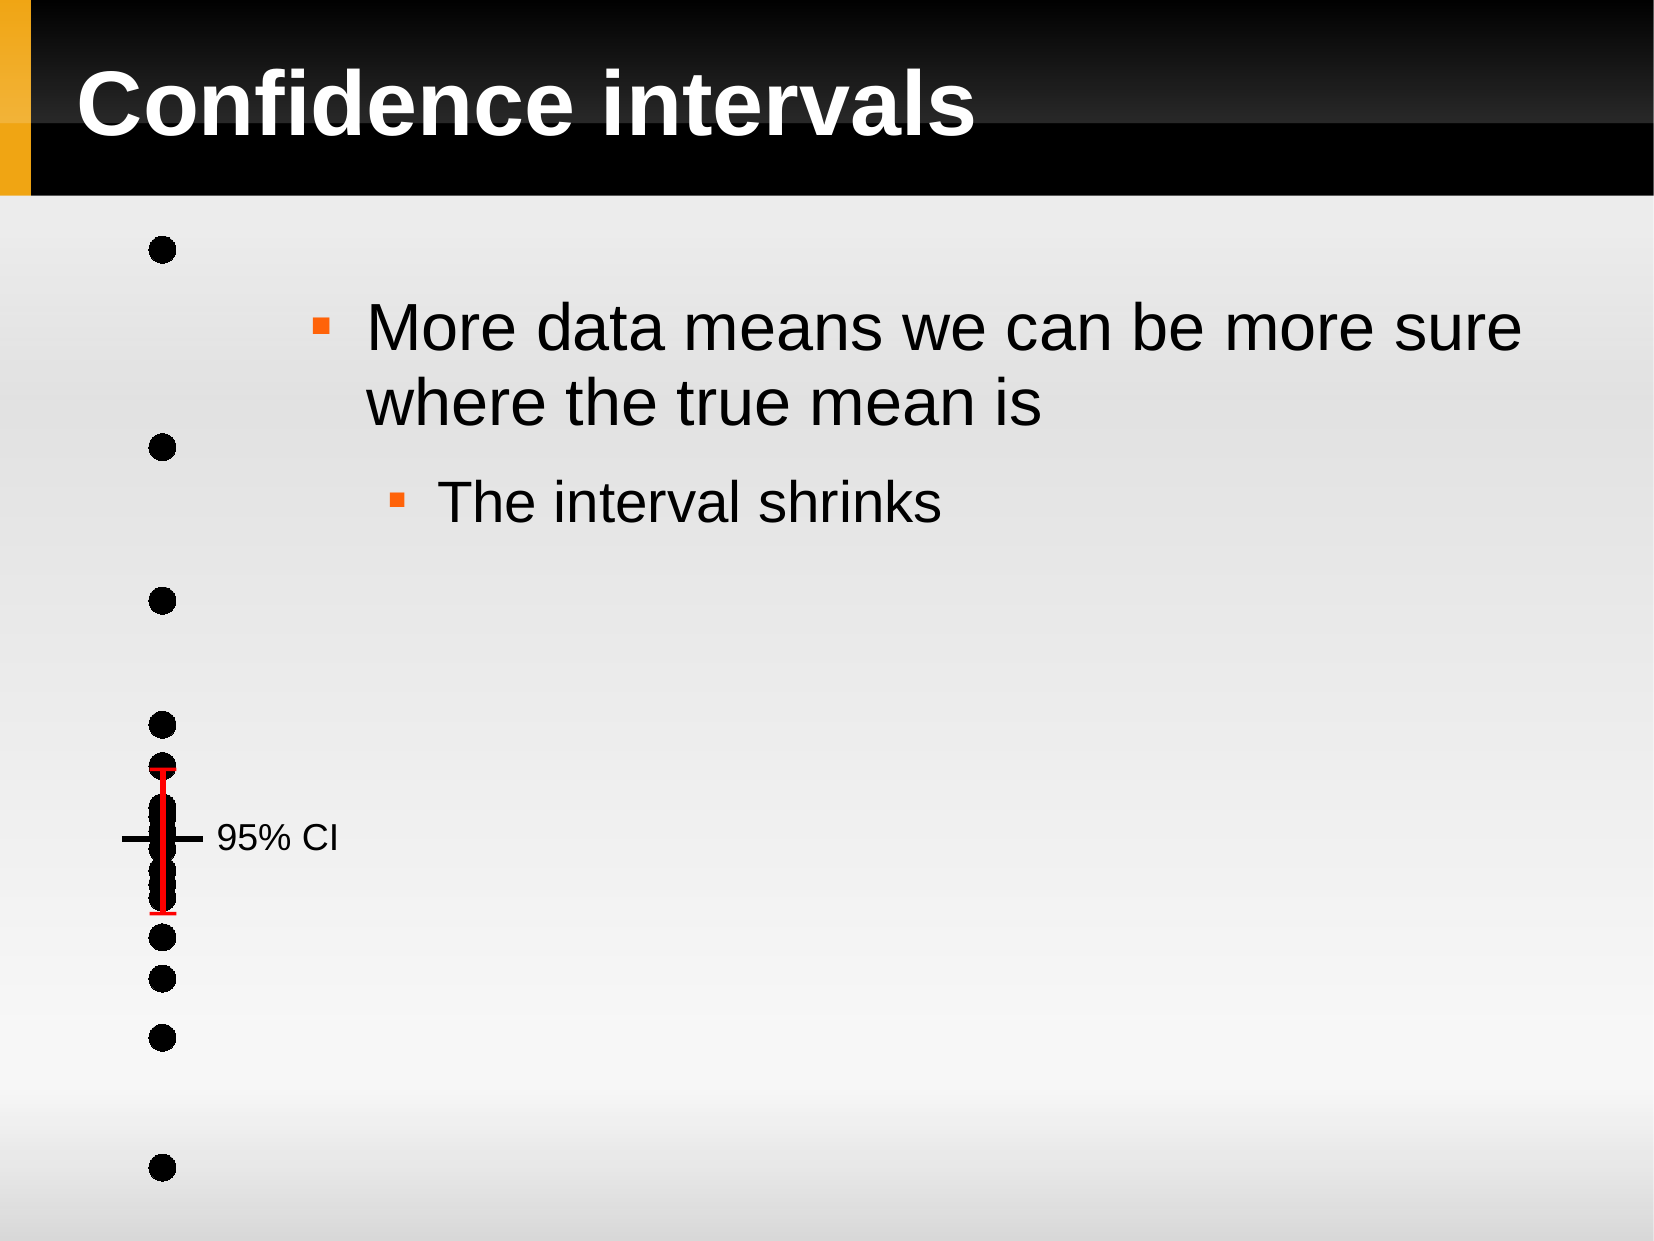

# Confidence intervals
More data means we can be more sure where the true mean is
The interval shrinks
95% CI